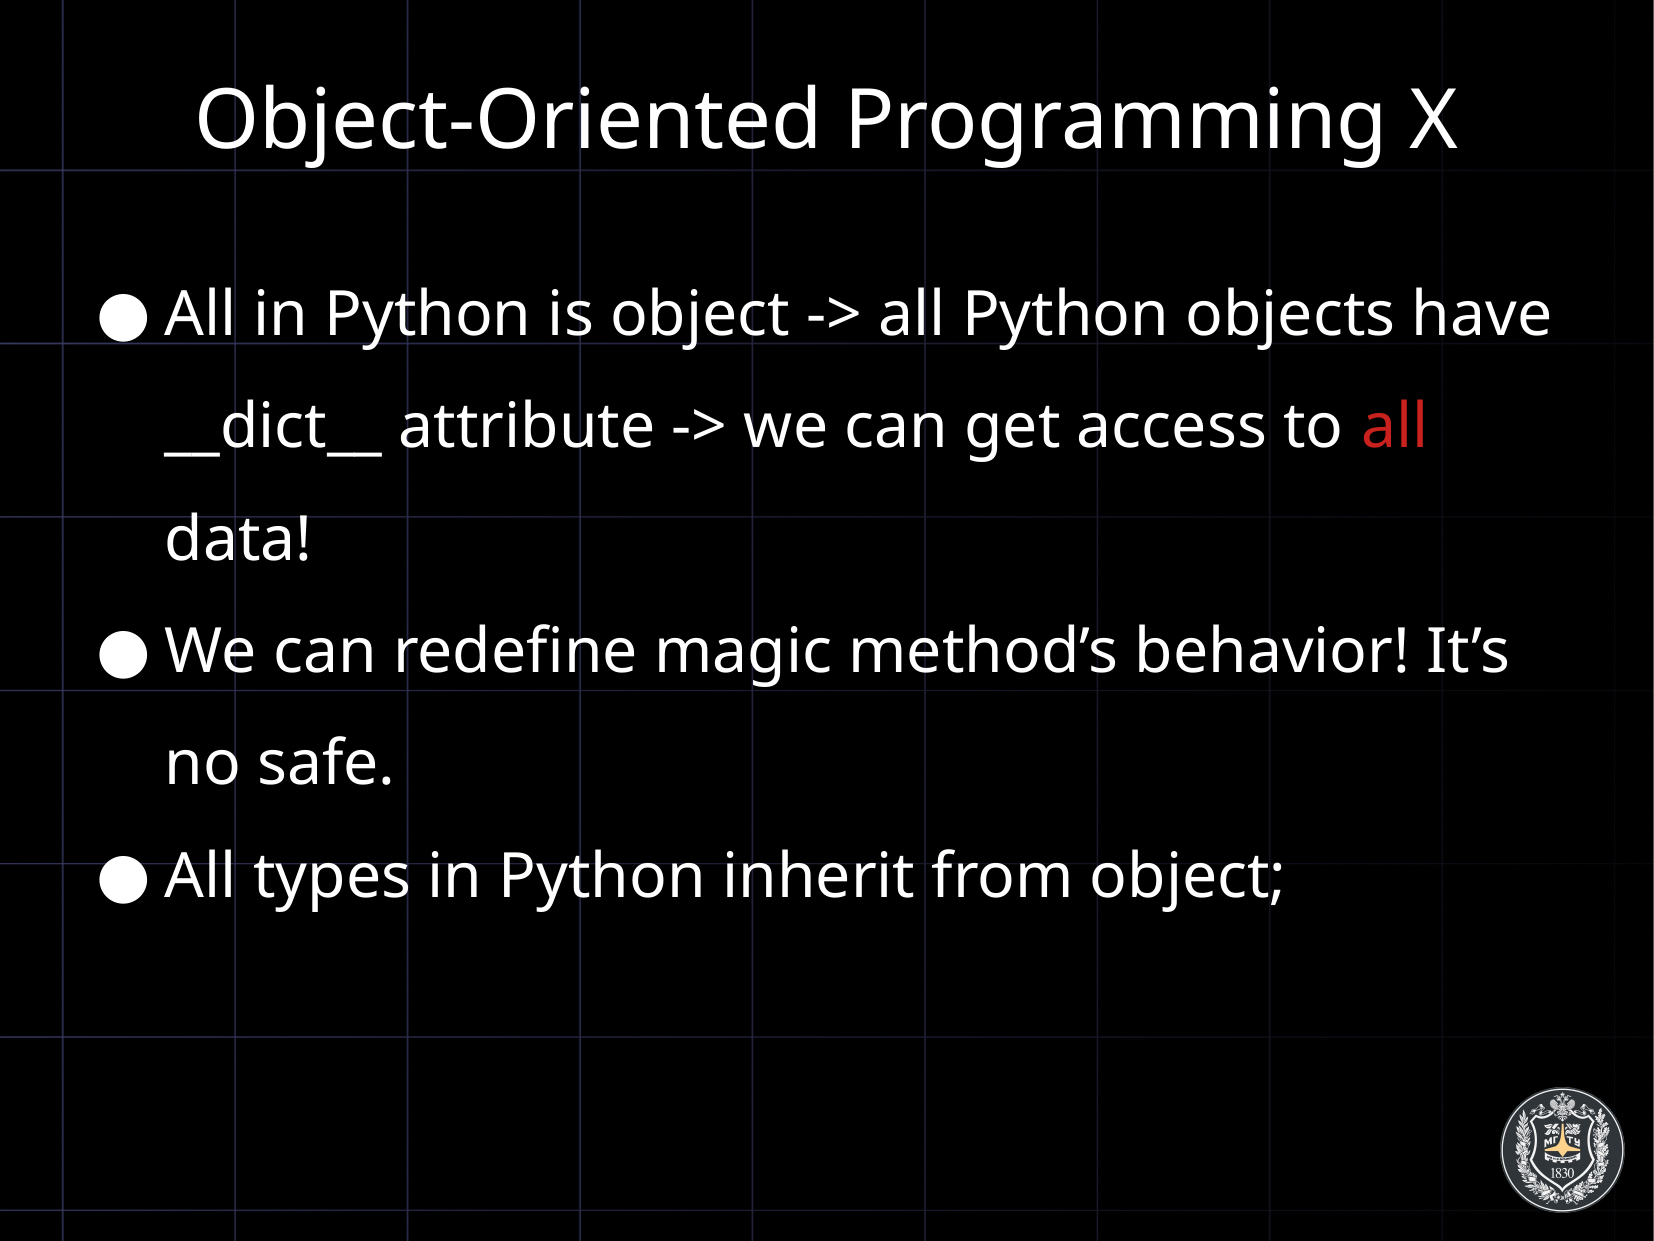

Object-Oriented Programming X
All in Python is object -> all Python objects have __dict__ attribute -> we can get access to all data!
We can redefine magic method’s behavior! It’s no safe.
All types in Python inherit from object;